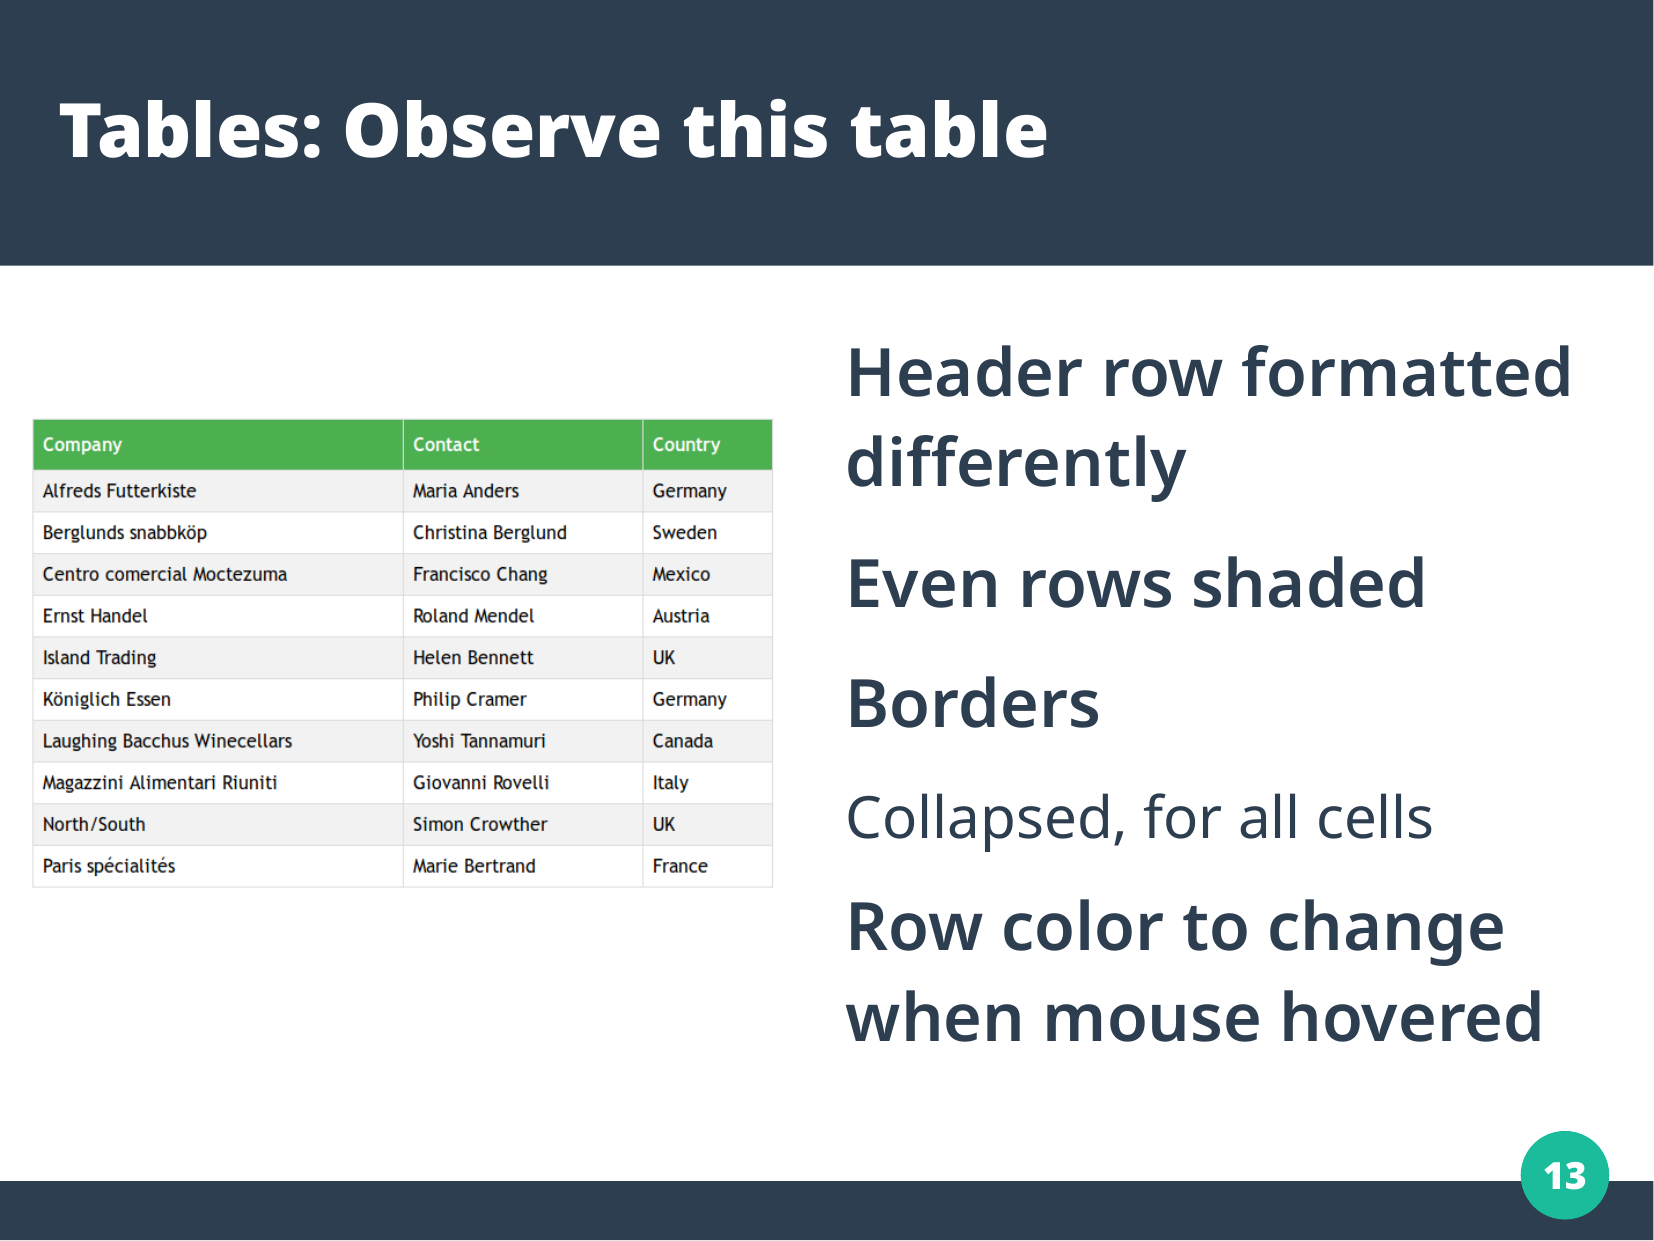

# Tables: Observe this table
Header row formatted differently
Even rows shaded
Borders
Collapsed, for all cells
Row color to change when mouse hovered
13